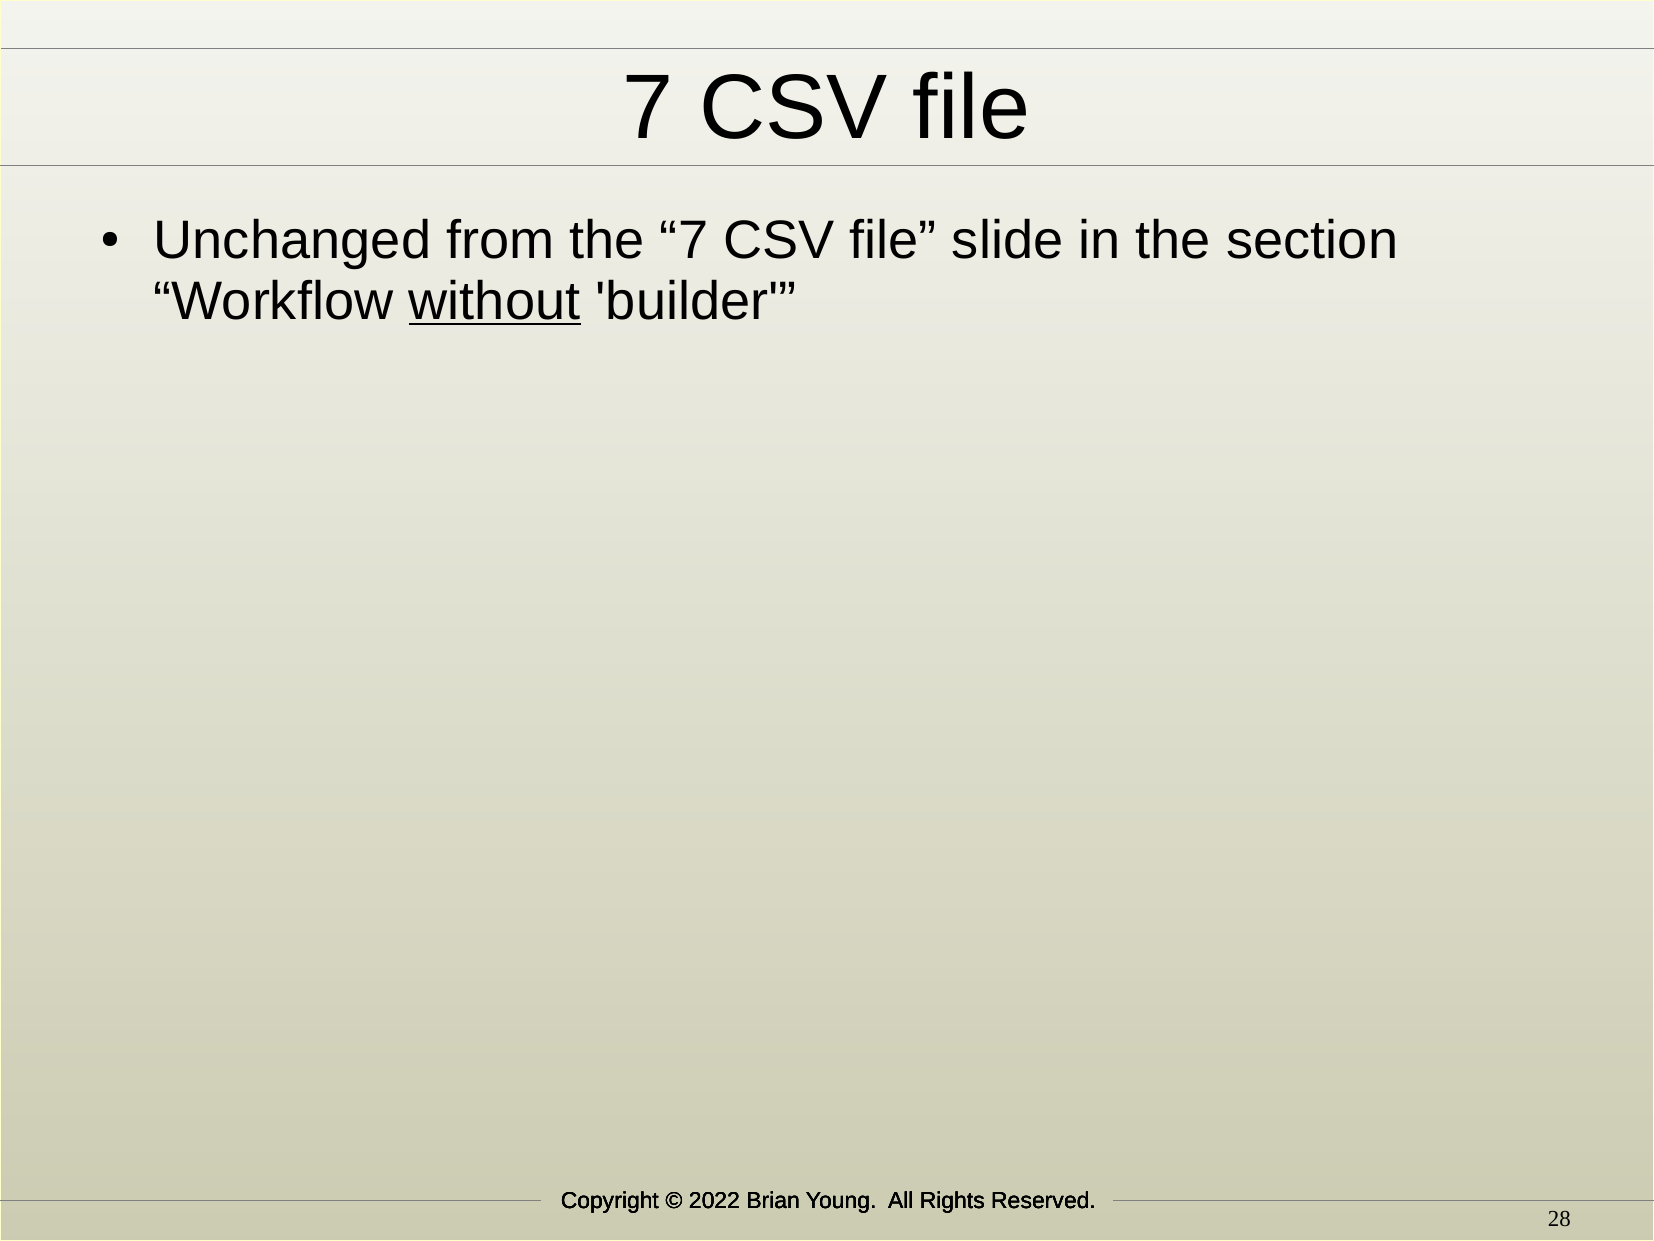

# 7 CSV file
Unchanged from the “7 CSV file” slide in the section “Workflow without 'builder'”
28